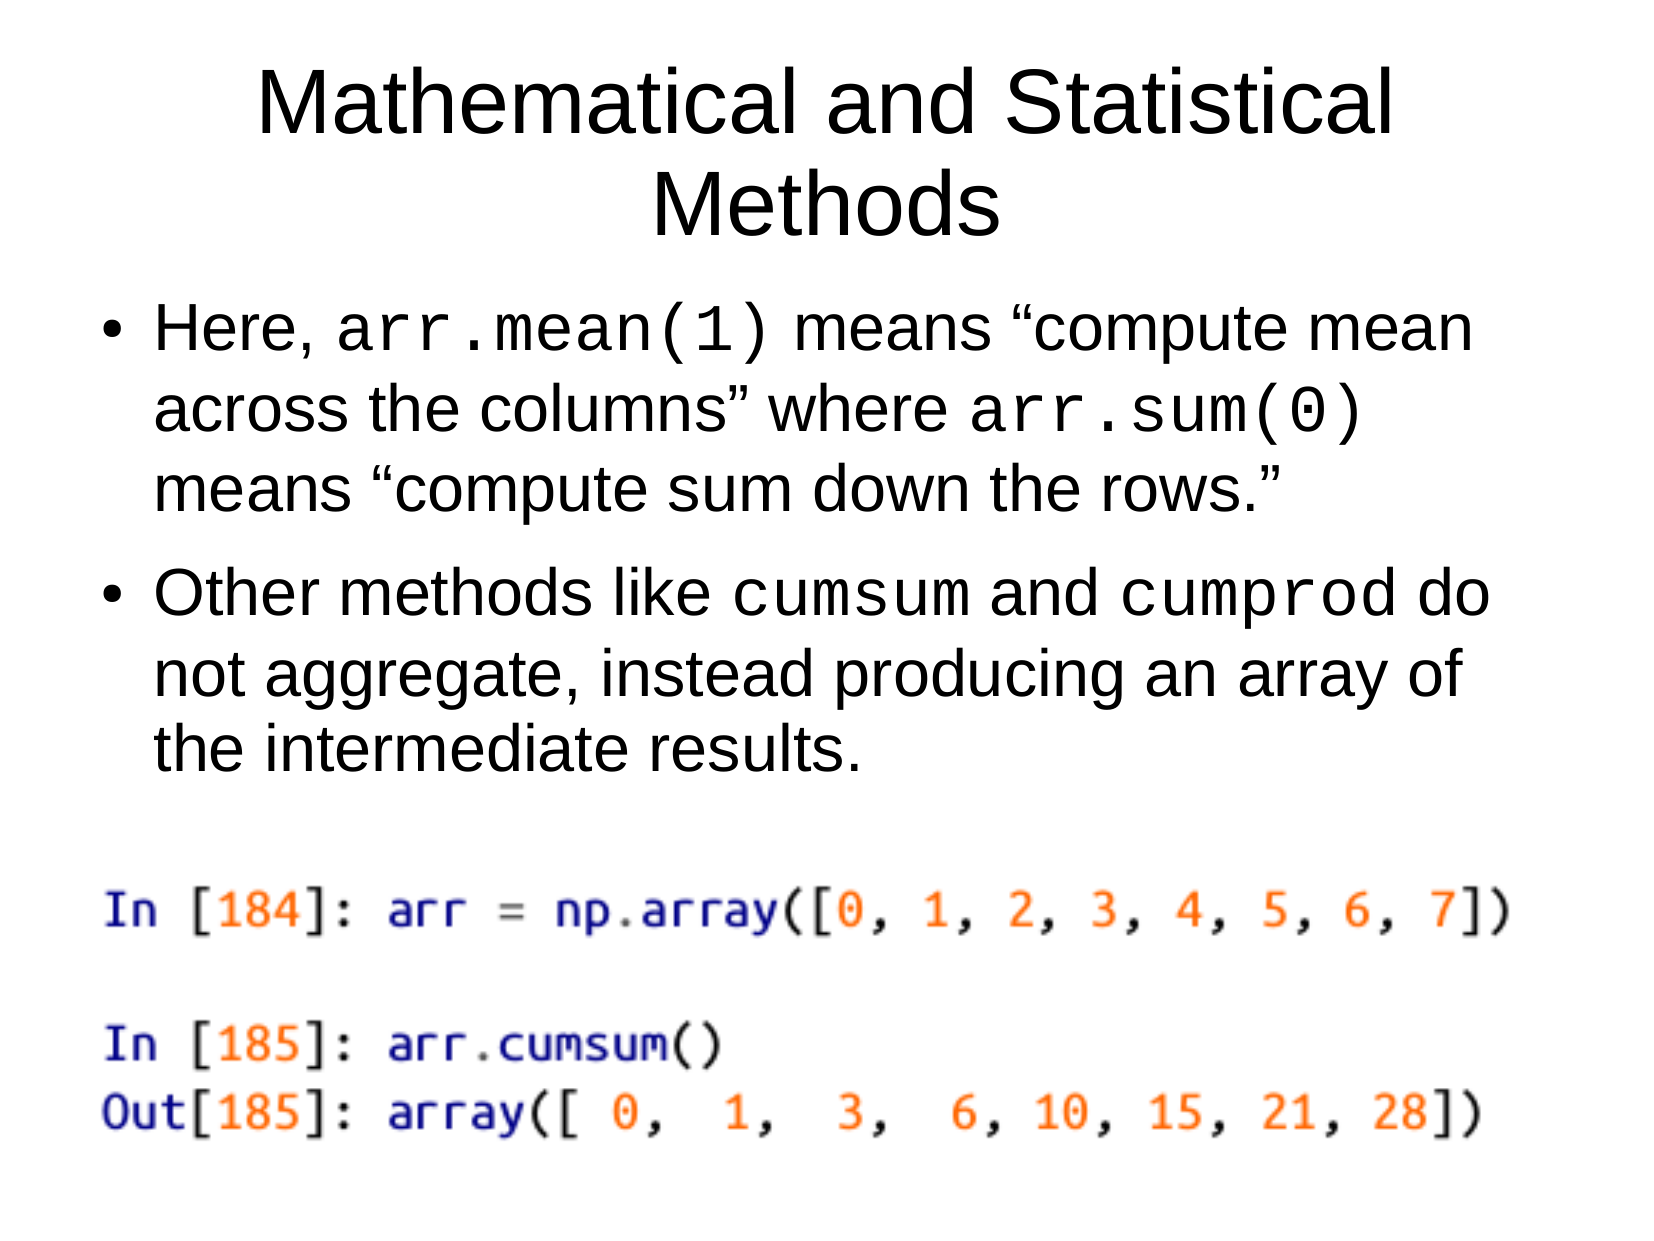

# Mathematical and Statistical Methods
Here, arr.mean(1) means “compute mean across the columns” where arr.sum(0) means “compute sum down the rows.”
Other methods like cumsum and cumprod do not aggregate, instead producing an array of the intermediate results.